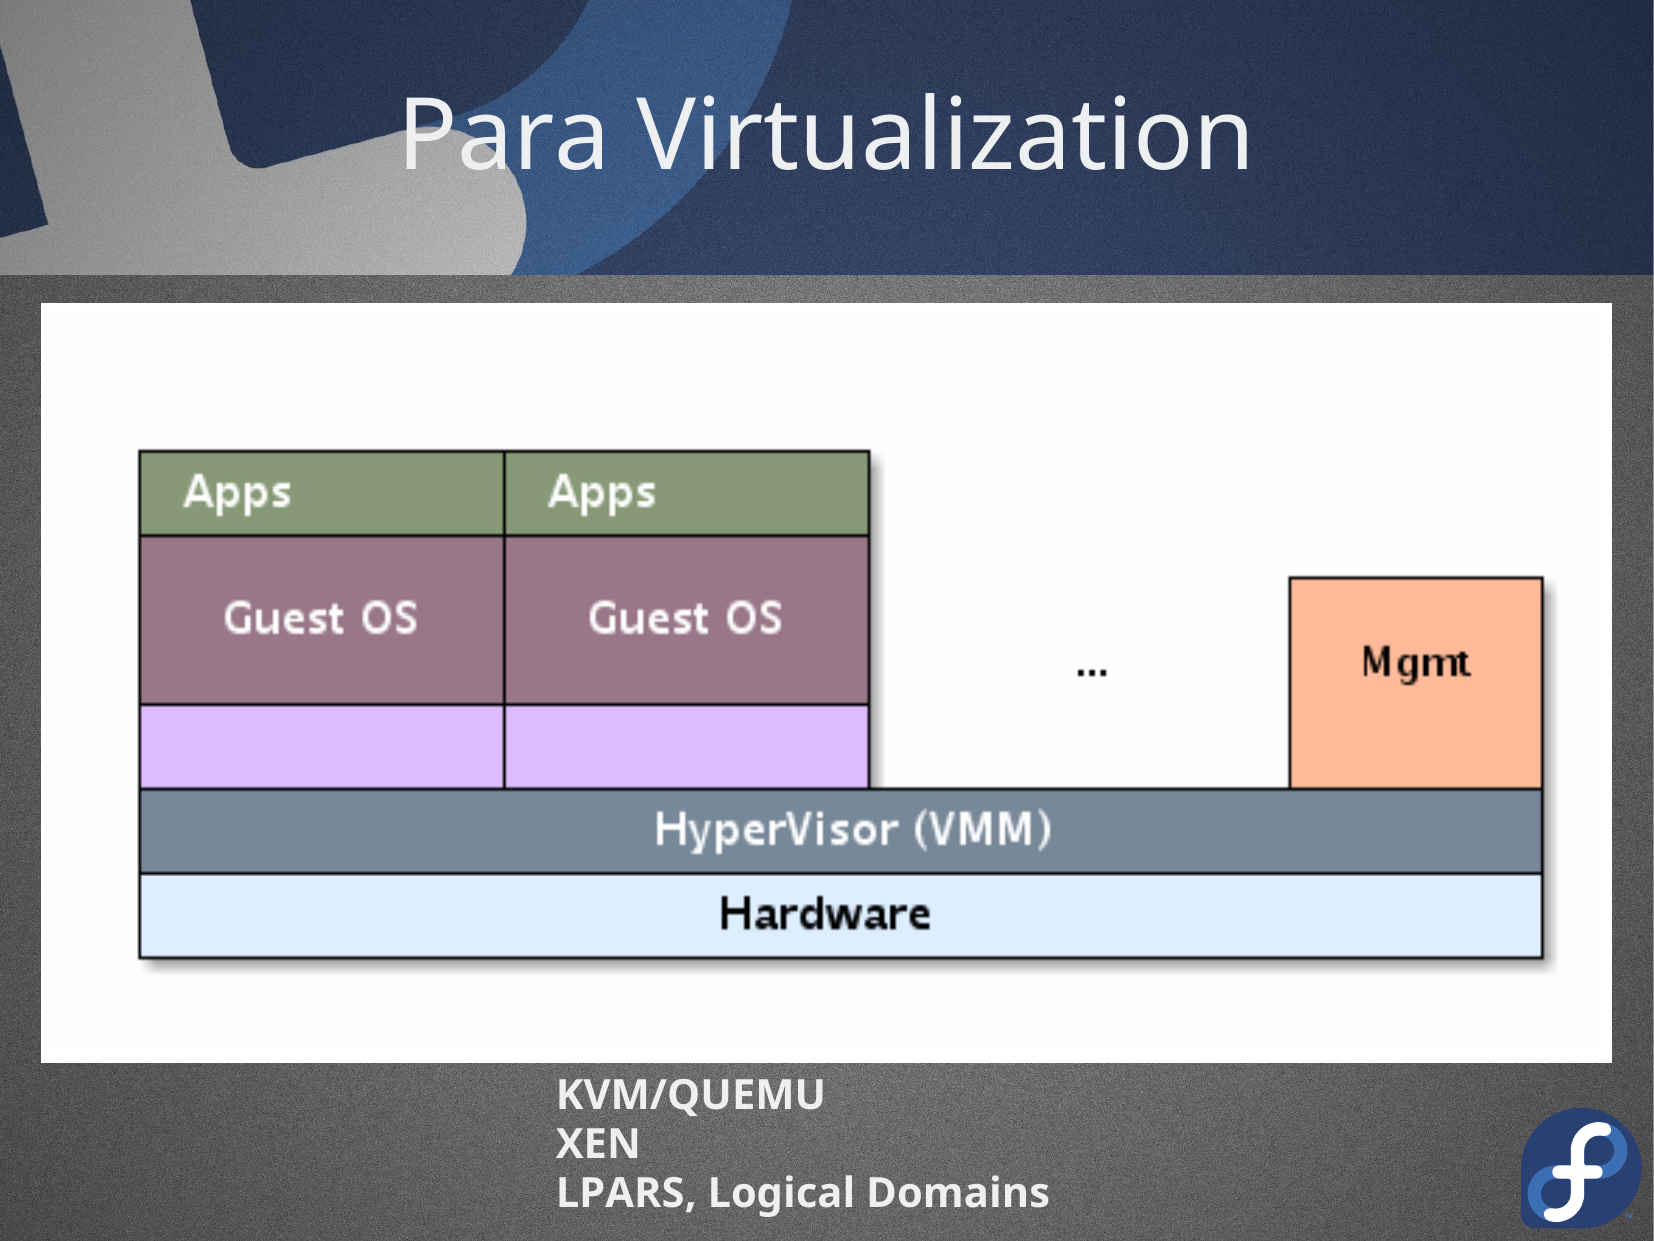

Para Virtualization
KVM/QUEMU
XEN
LPARS, Logical Domains